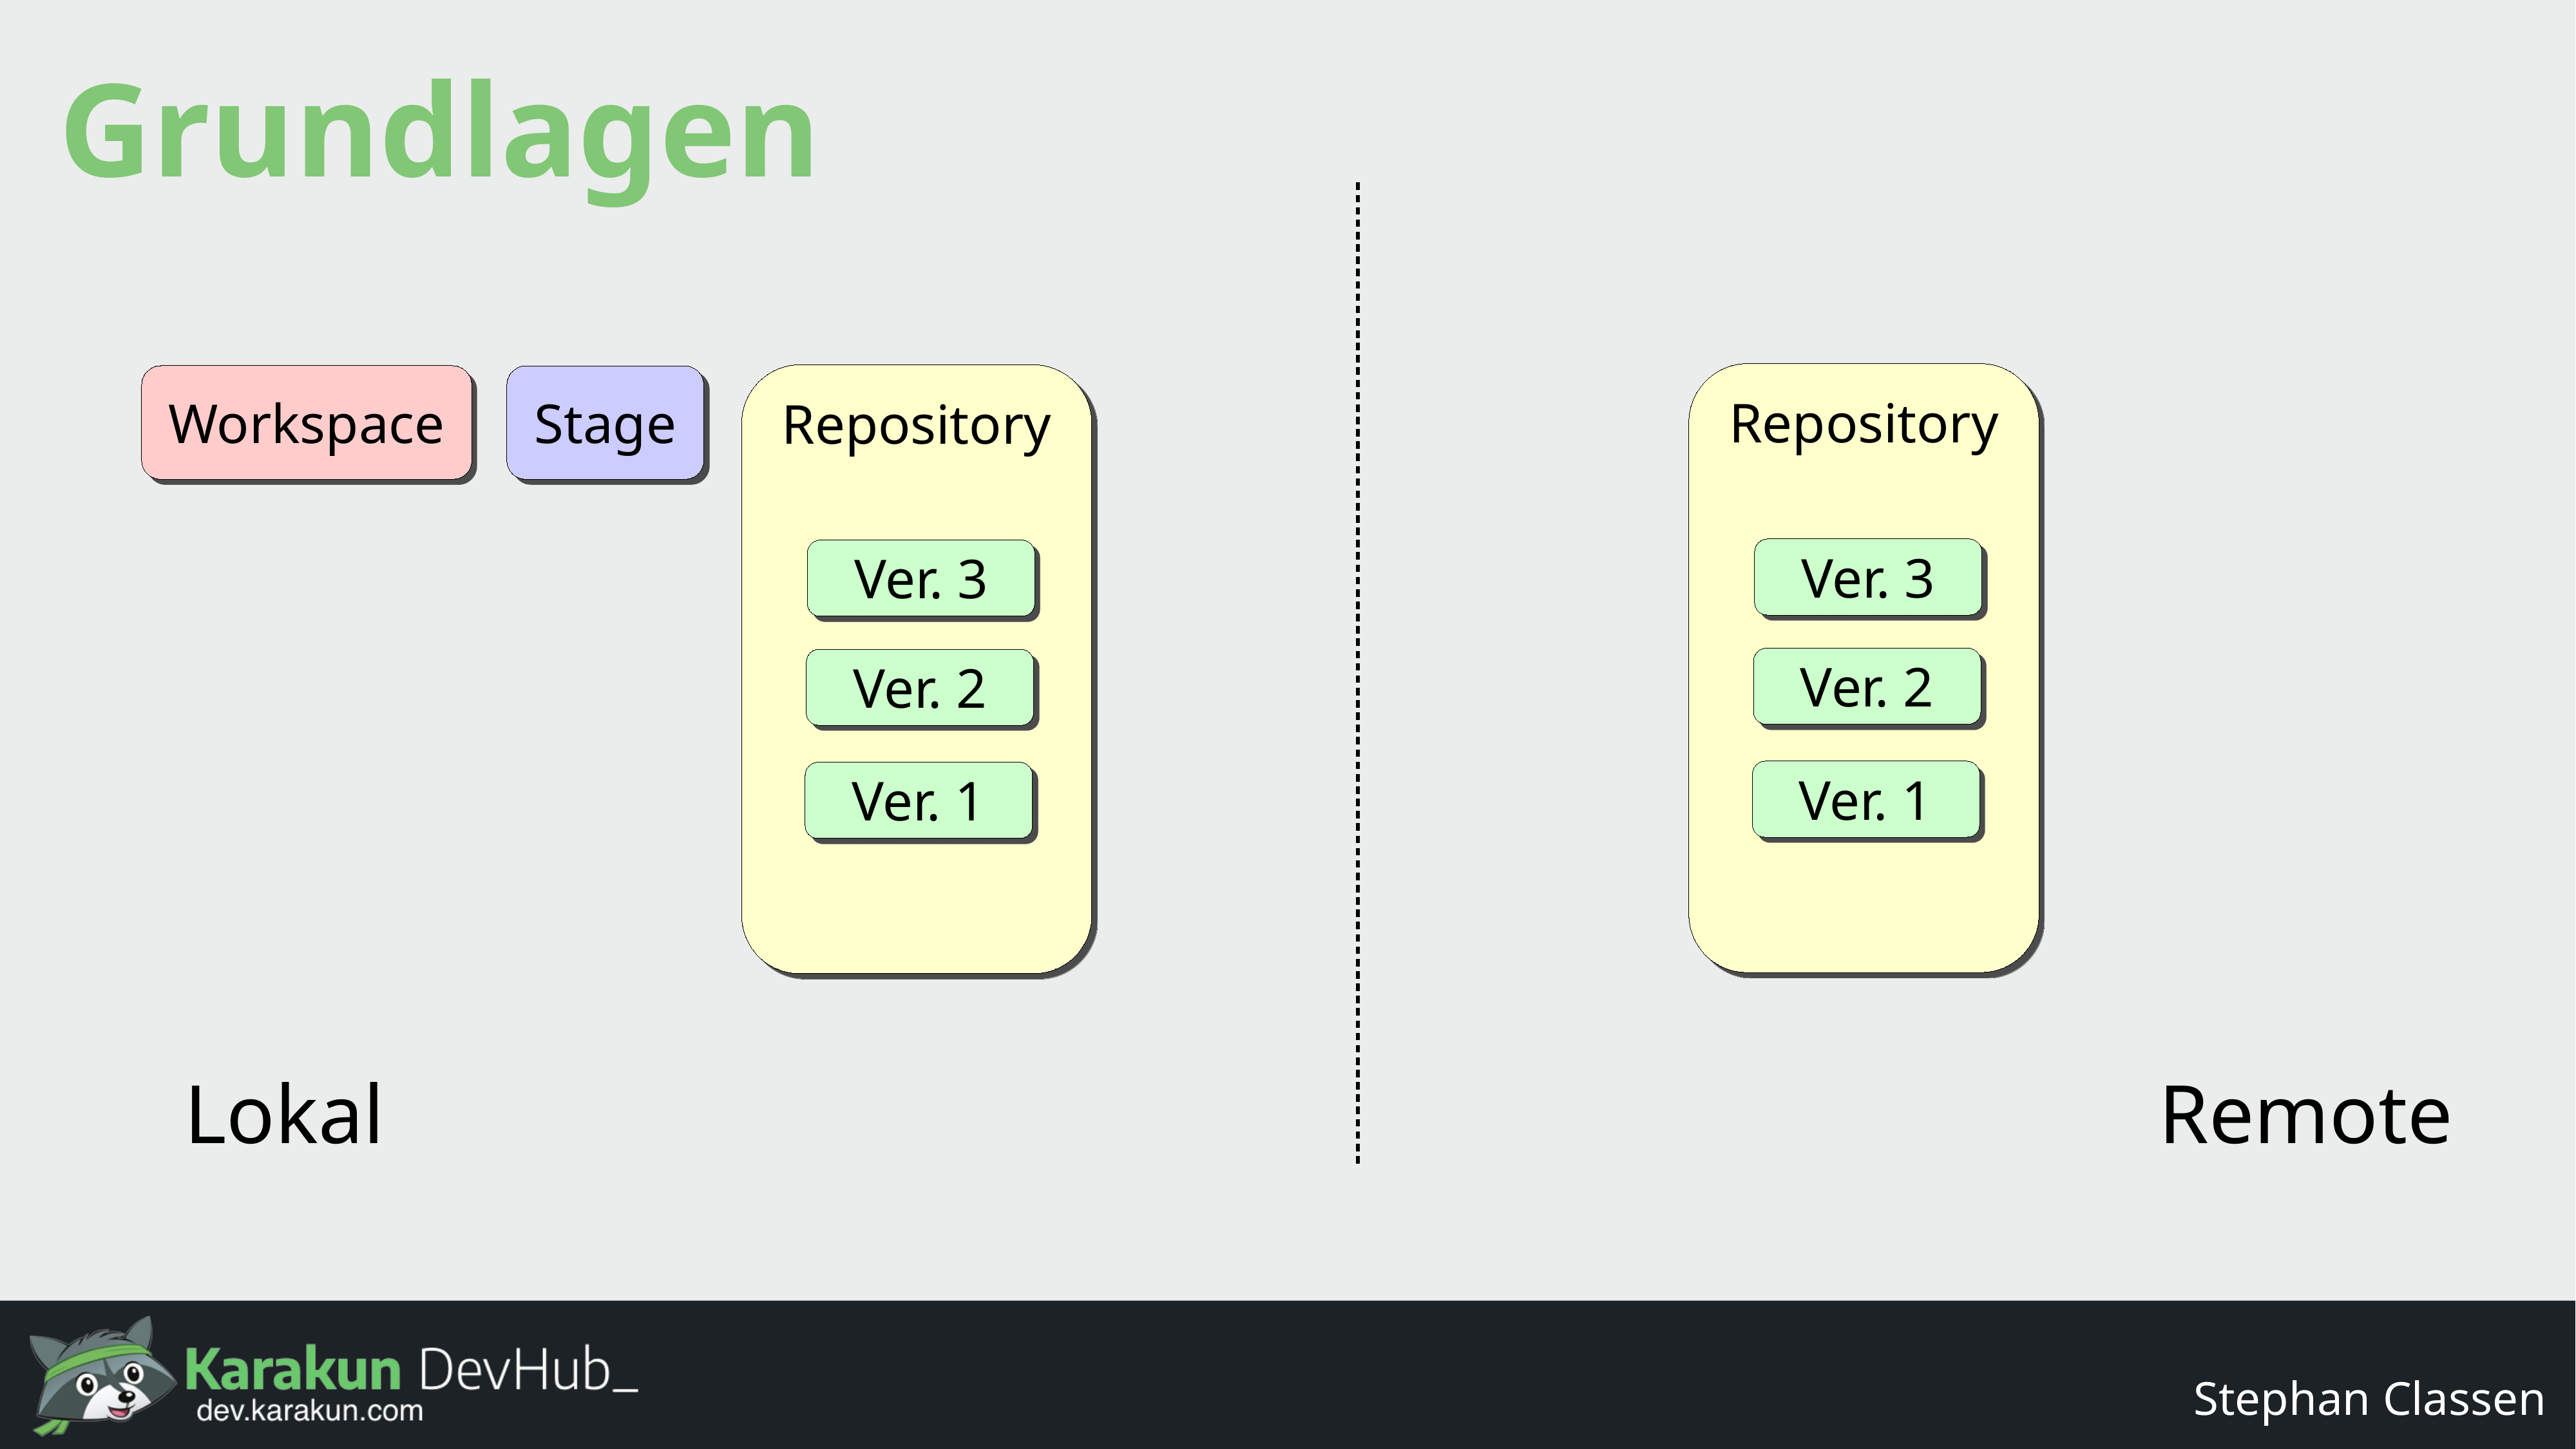

Grundlagen
Repository
Repository
Workspace
Stage
Ver. 3
Ver. 3
Ver. 2
Ver. 2
Ver. 1
Ver. 1
Lokal
Remote
Stephan Classen
ddddd